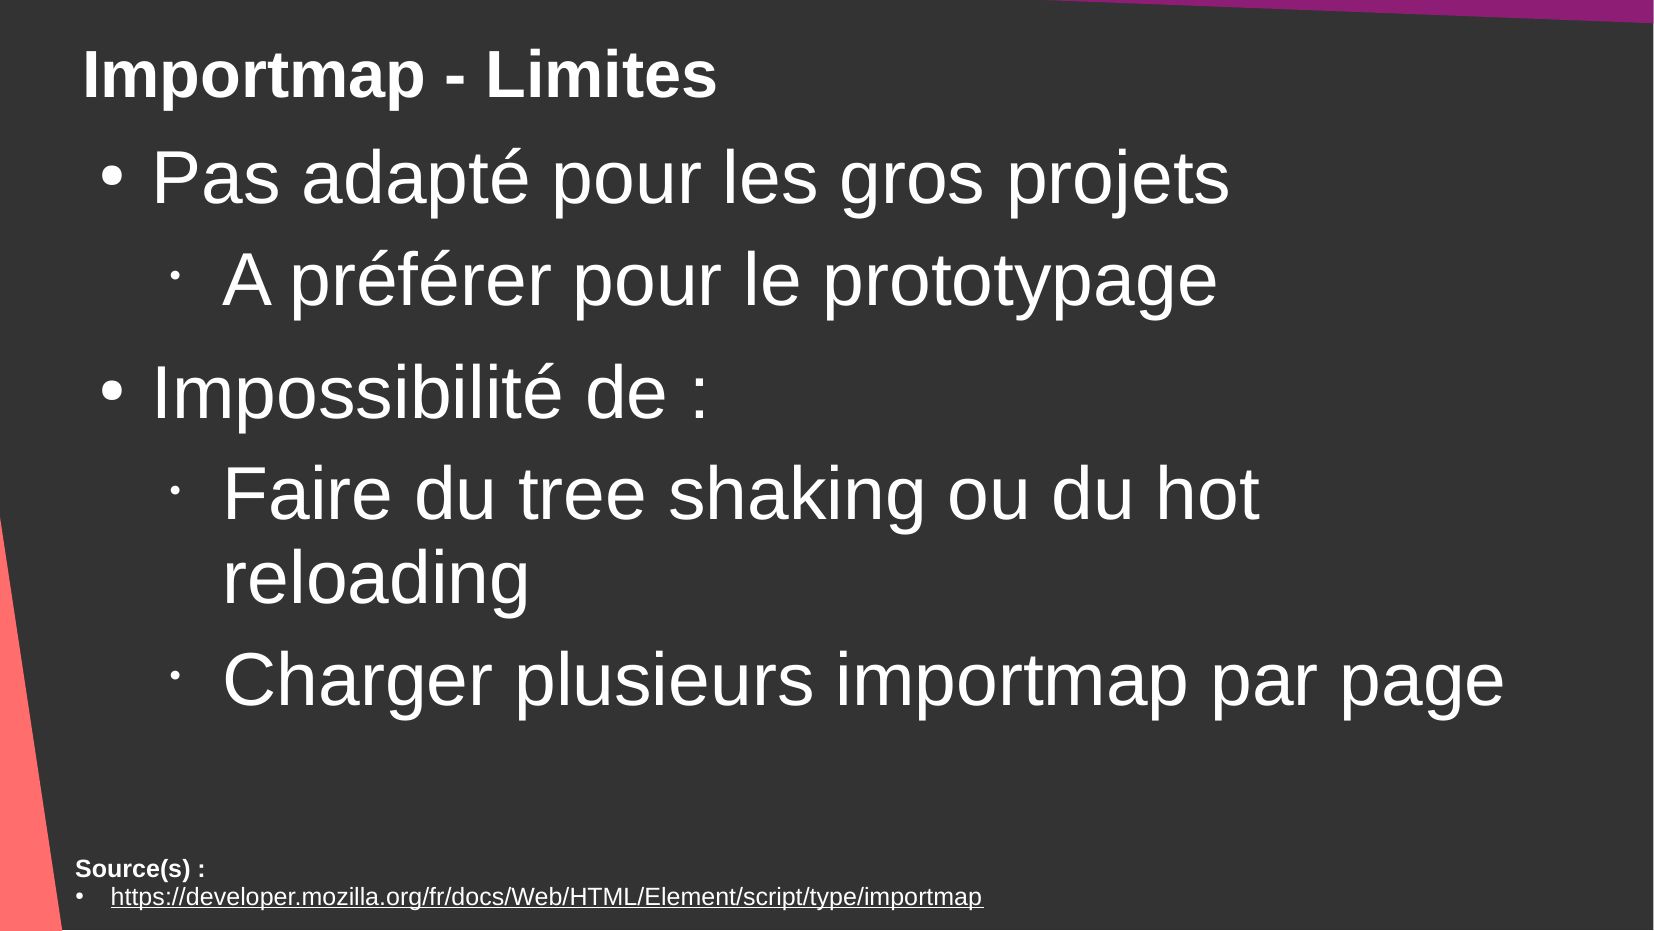

# Importmap - Limites
Pas adapté pour les gros projets
A préférer pour le prototypage
Impossibilité de :
Faire du tree shaking ou du hot reloading
Charger plusieurs importmap par page
Source(s) :
https://developer.mozilla.org/fr/docs/Web/HTML/Element/script/type/importmap